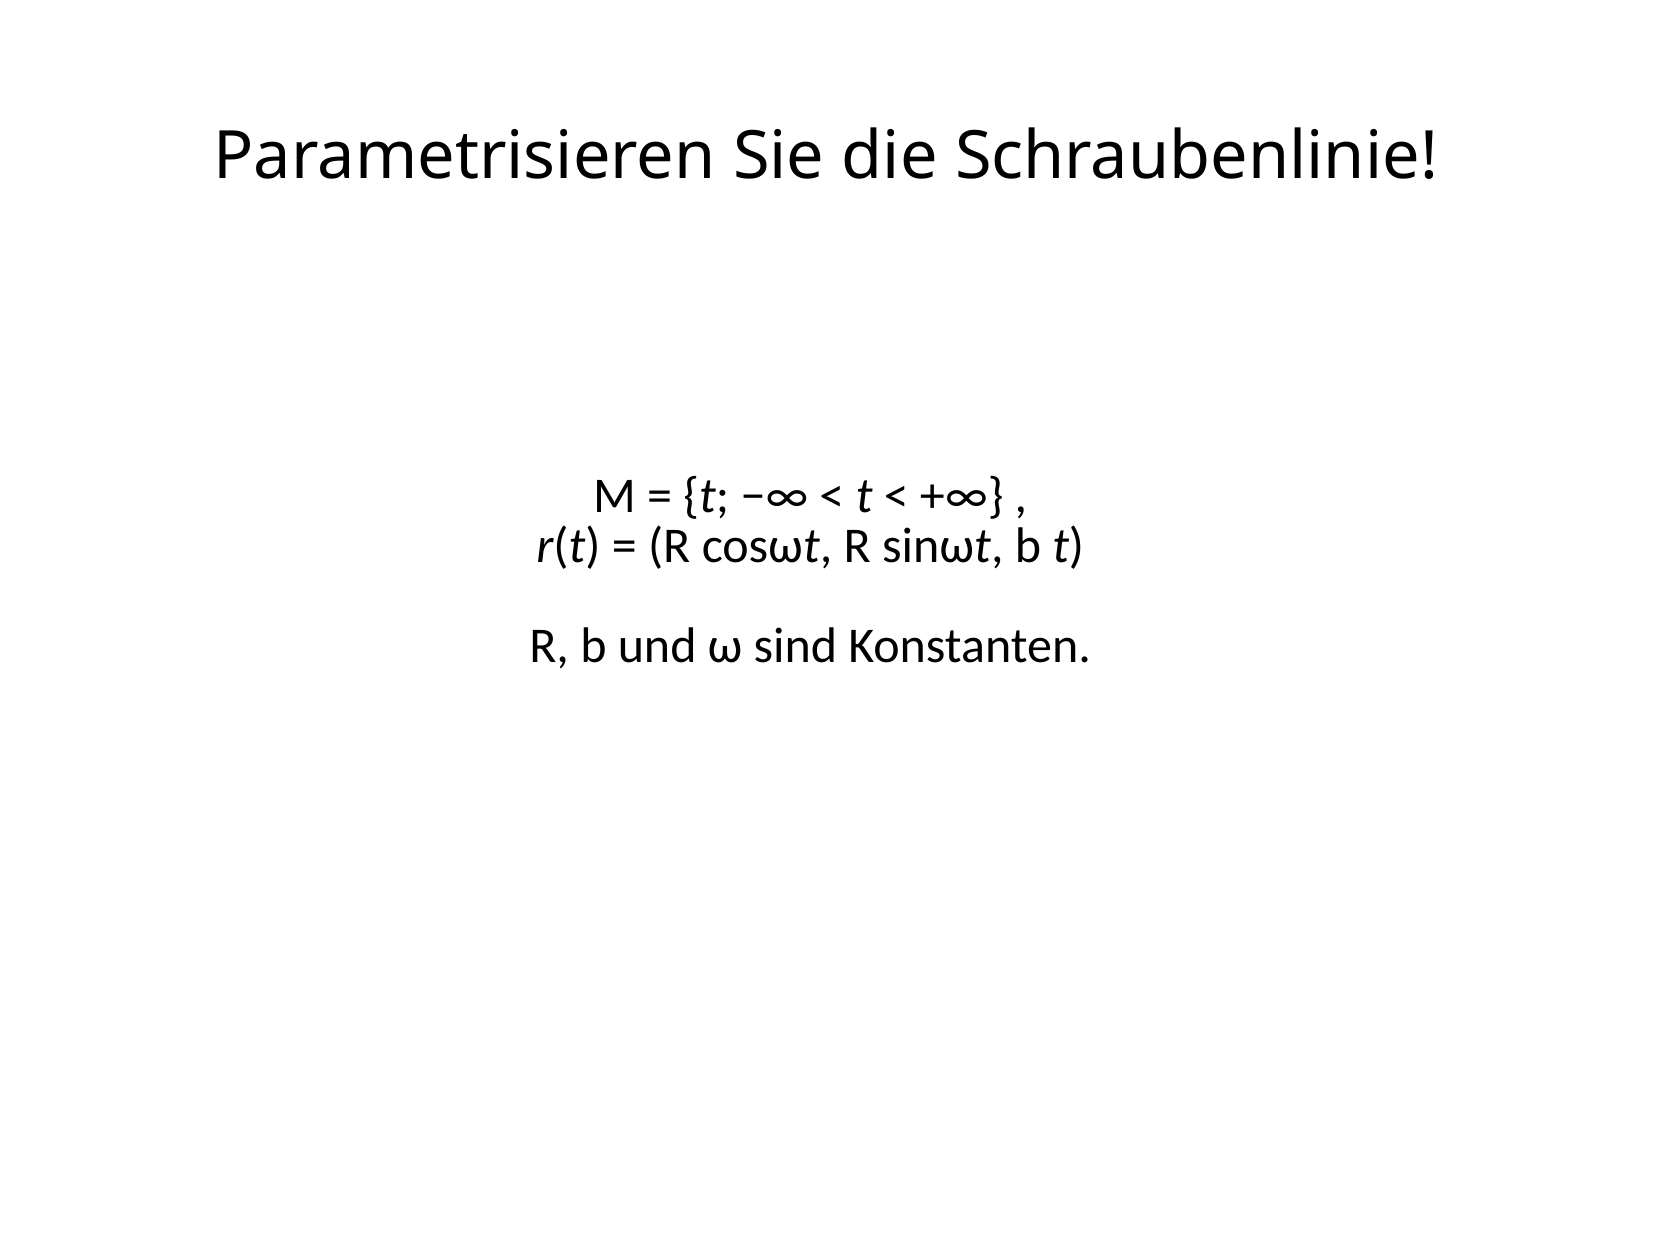

# Parametrisieren Sie die Schraubenlinie!
M = {t; −∞ < t < +∞} ,
r(t) = (R cosωt, R sinωt, b t)
R, b und ω sind Konstanten.
Geht auch
r(t) = (R cosω, R sinω, b(ω/2π))?